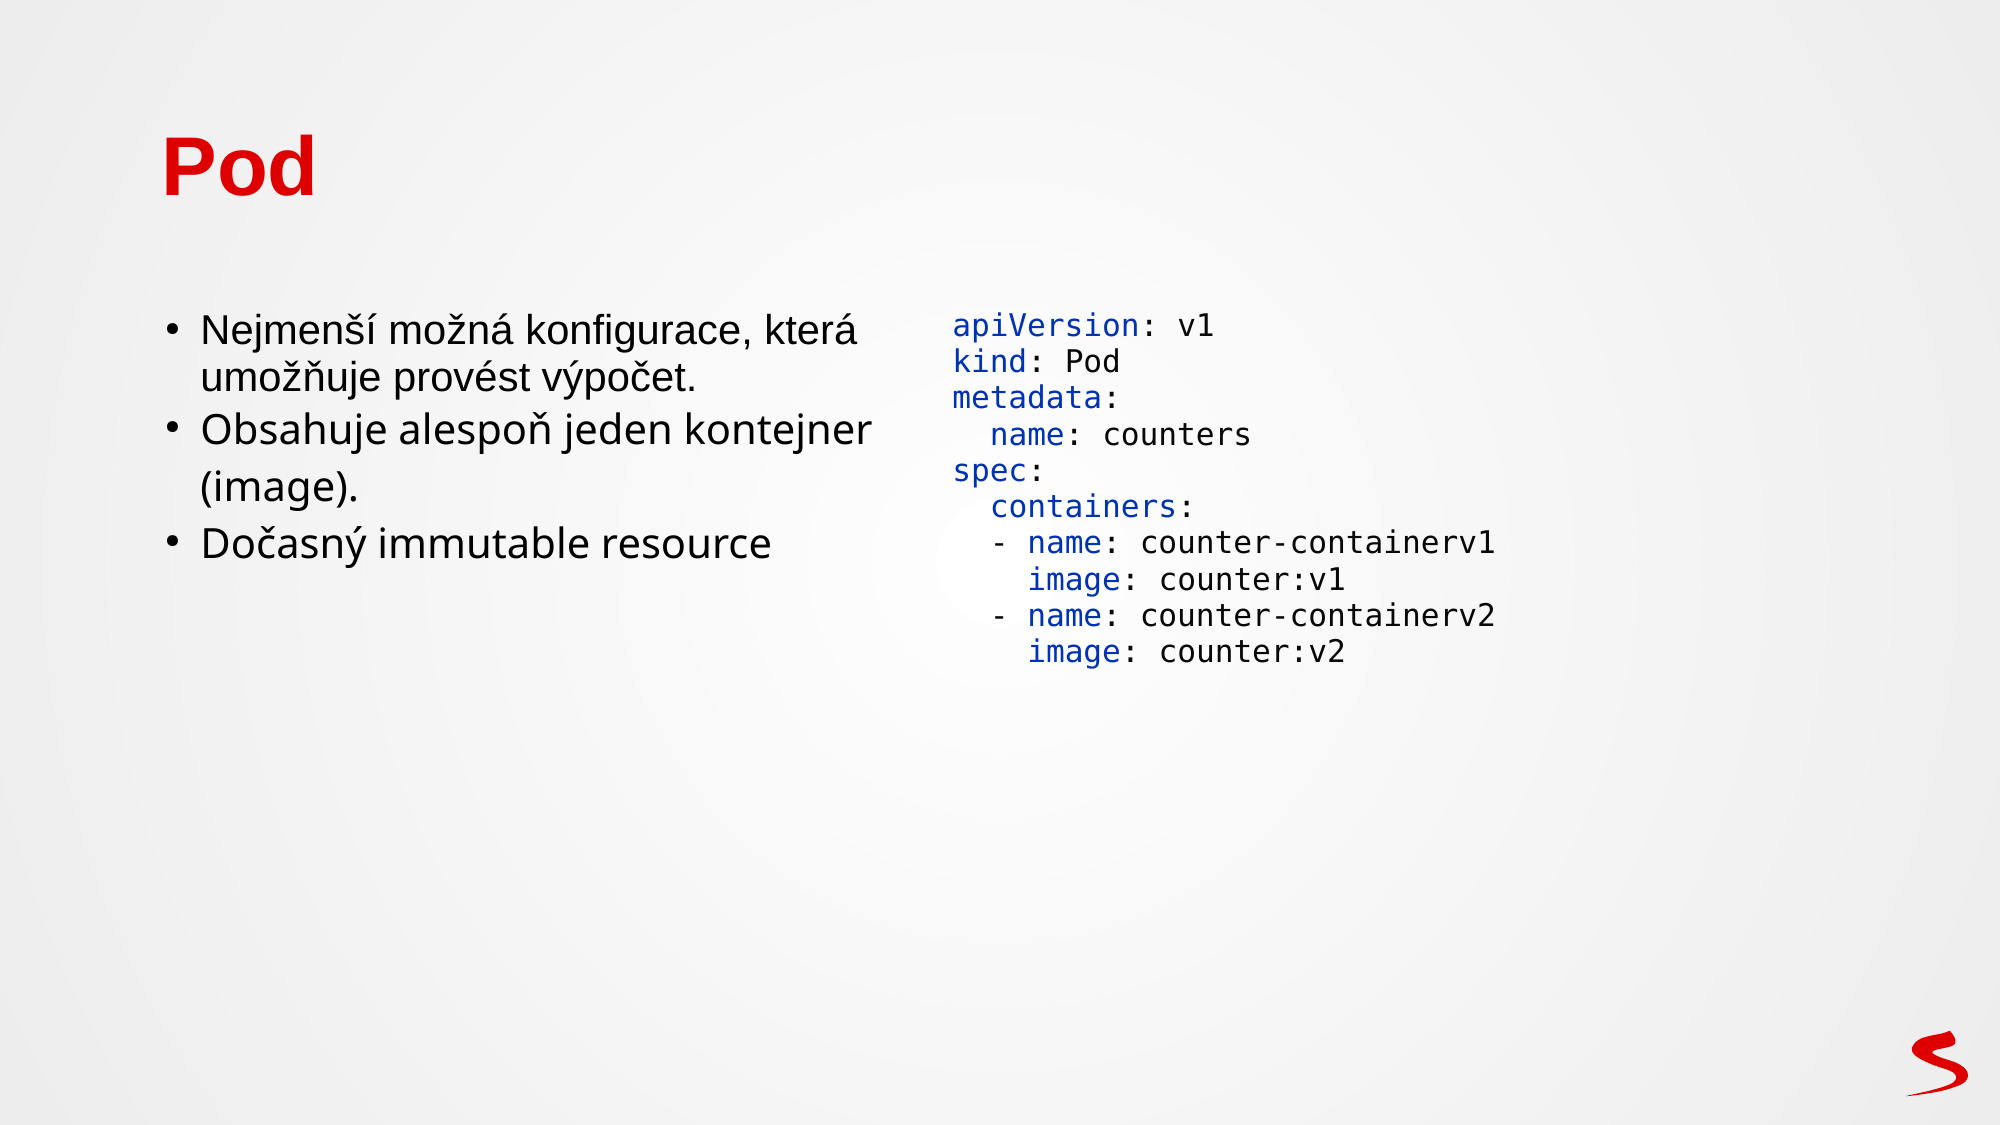

Pod
Nejmenší možná konfigurace, která umožňuje provést výpočet.
Obsahuje alespoň jeden kontejner (image).
Dočasný immutable resource
apiVersion: v1
kind: Pod
metadata:
 name: counters
spec:
 containers:
 - name: counter-containerv1
 image: counter:v1
 - name: counter-containerv2
 image: counter:v2